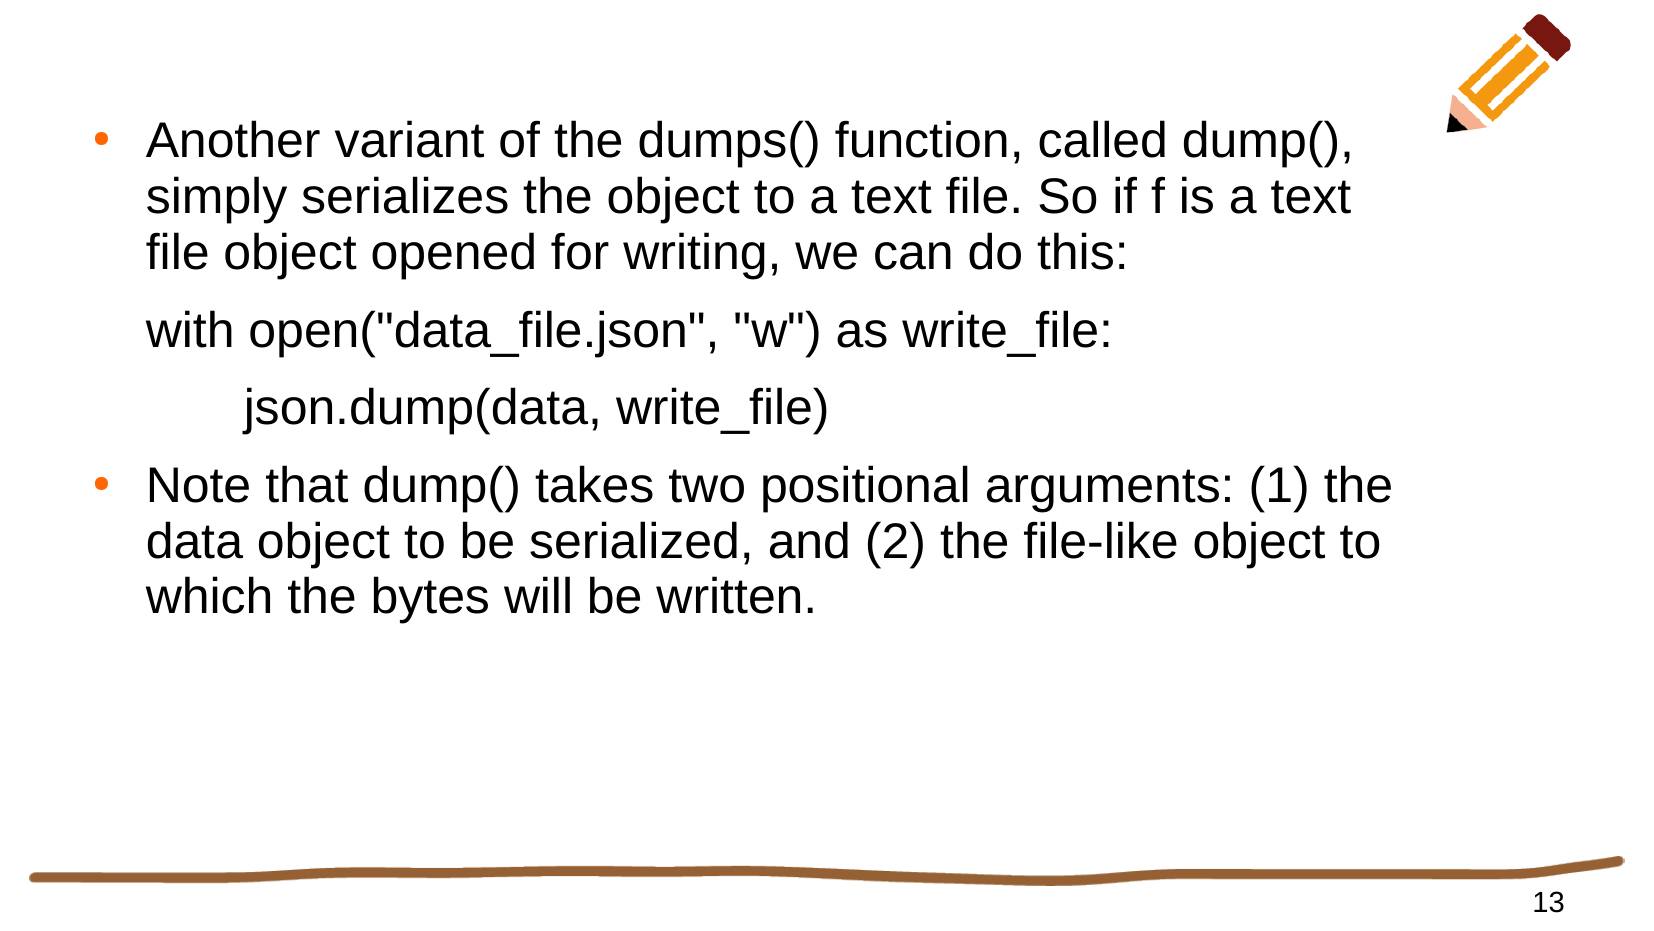

# Another variant of the dumps() function, called dump(), simply serializes the object to a text file. So if f is a text file object opened for writing, we can do this:
with open("data_file.json", "w") as write_file:
 json.dump(data, write_file)
Note that dump() takes two positional arguments: (1) the data object to be serialized, and (2) the file-like object to which the bytes will be written.
13